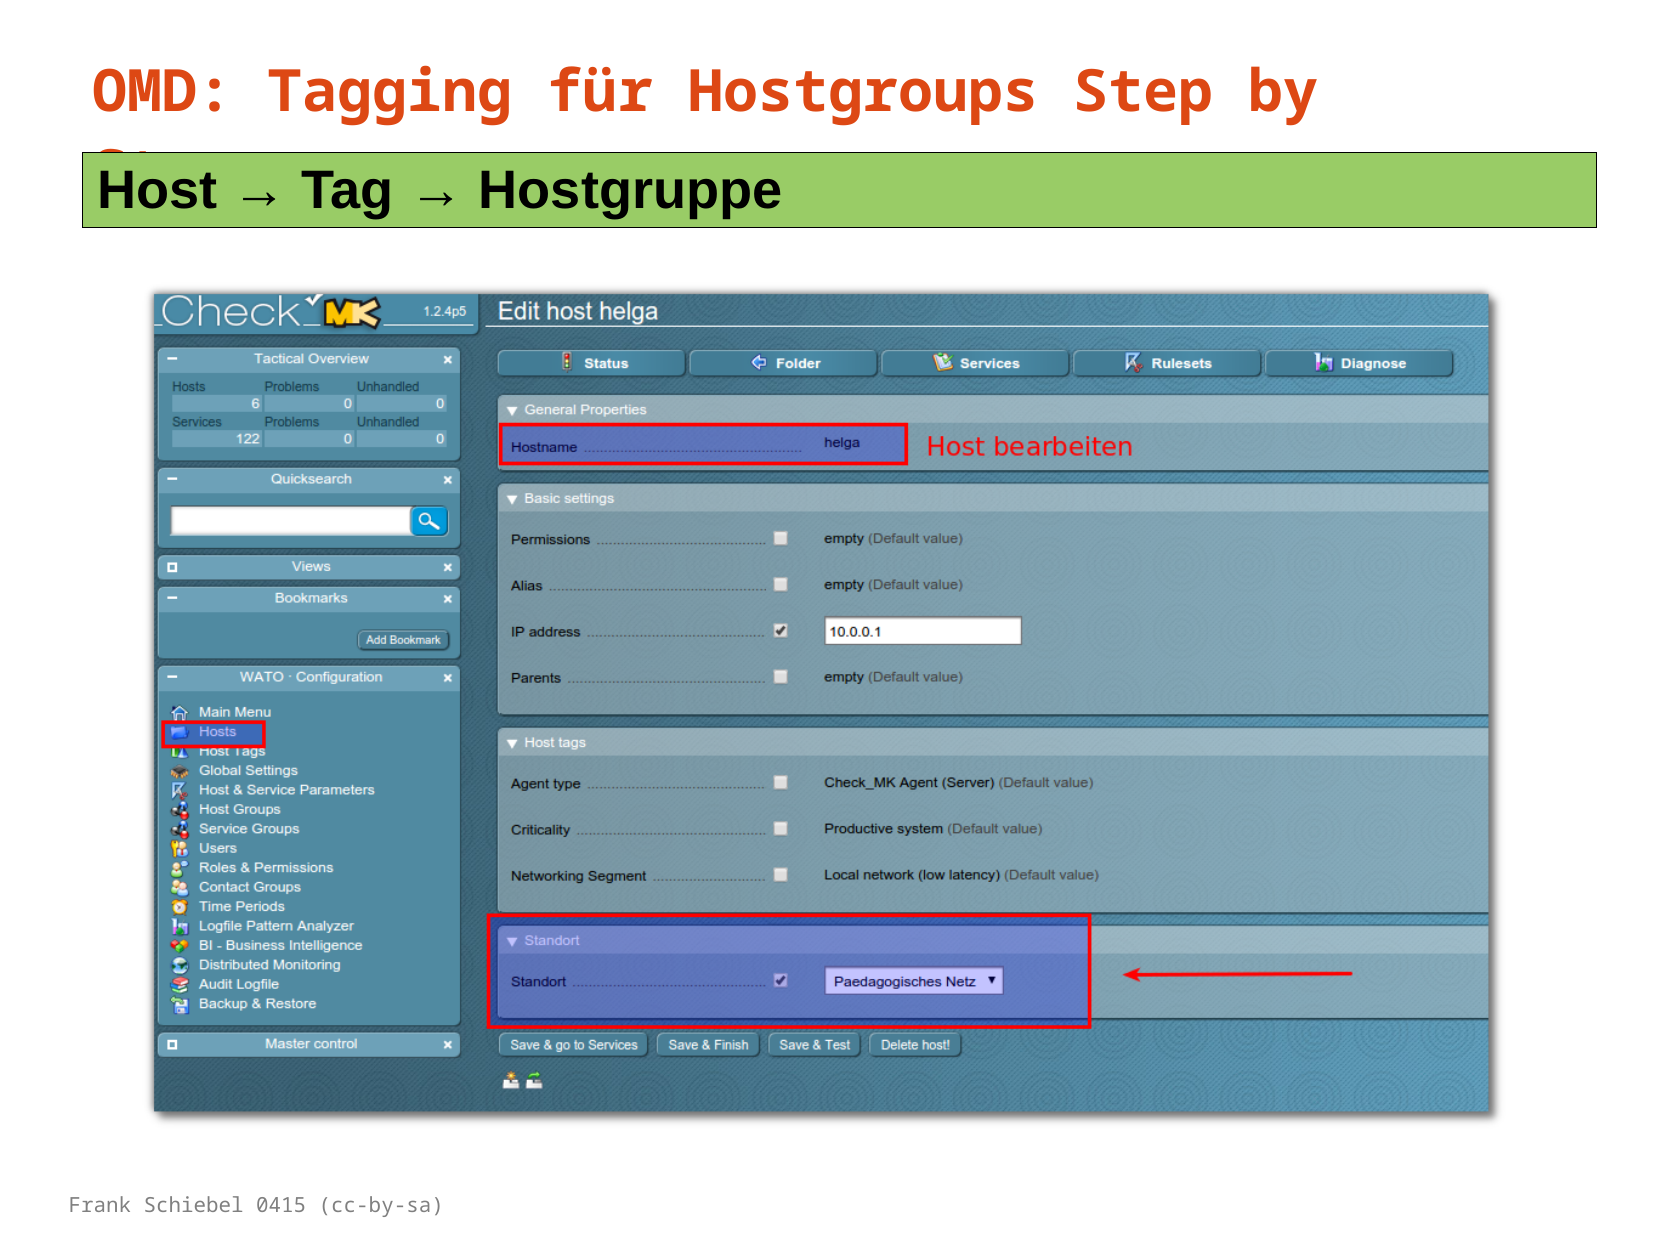

OMD: Tagging für Hostgroups Step by Step
Host → Tag → Hostgruppe